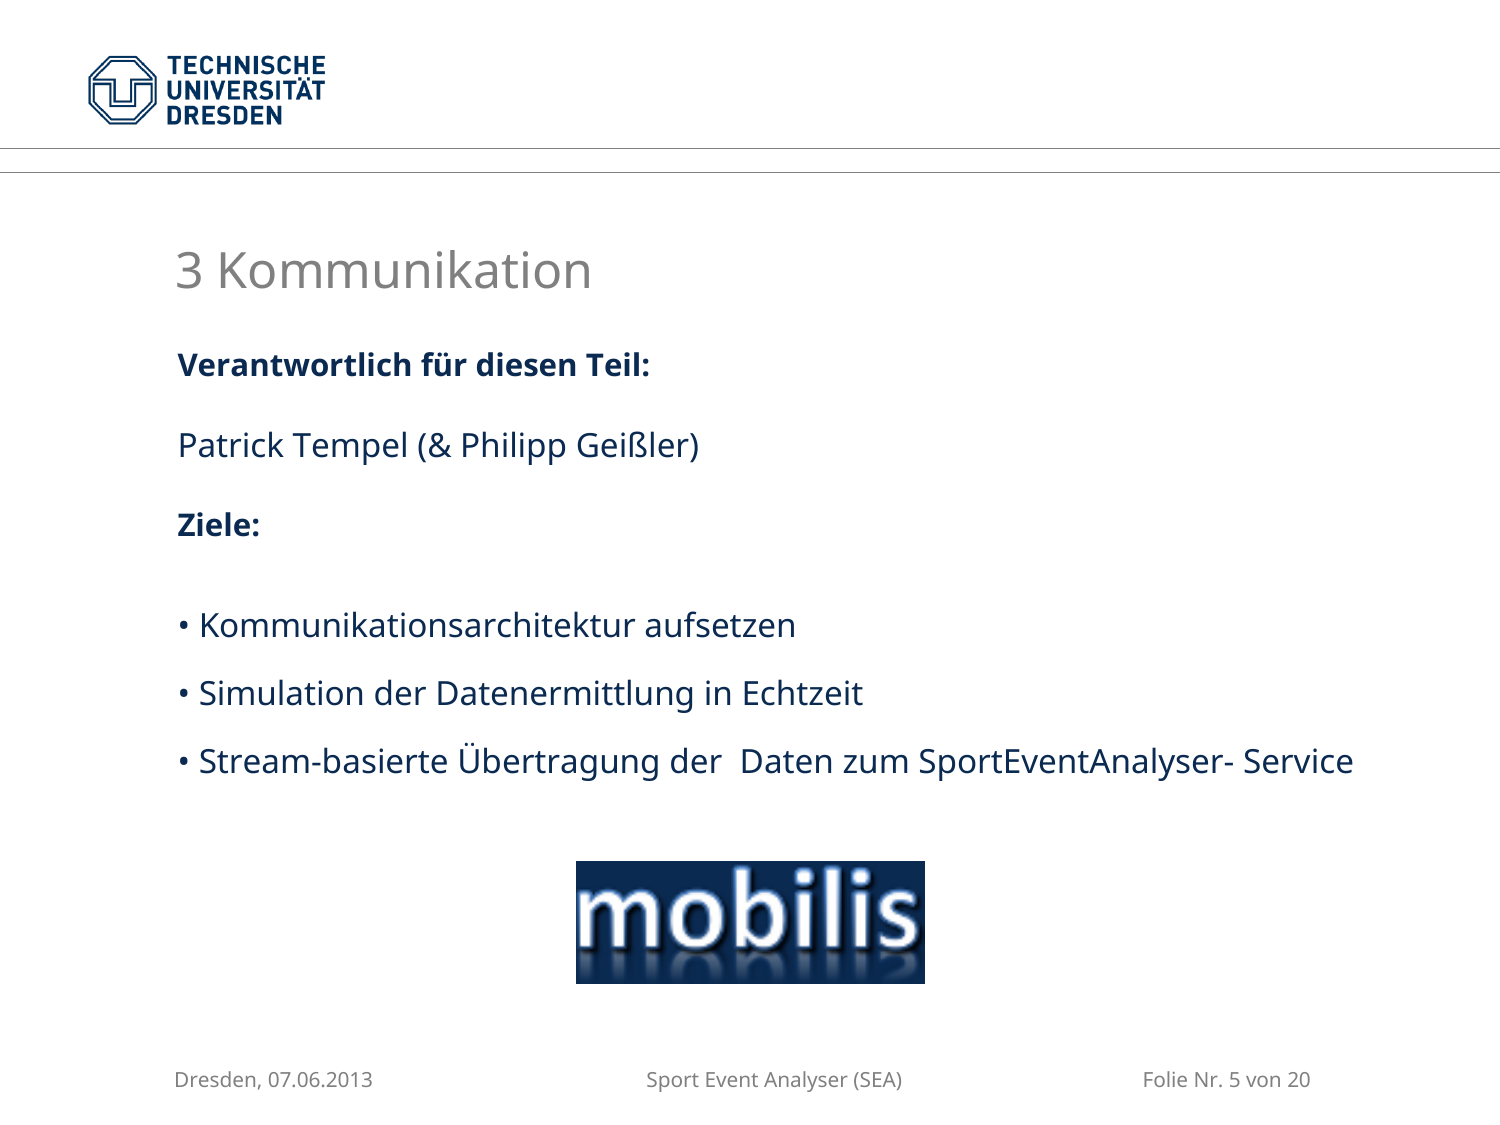

# 3 Kommunikation
Verantwortlich für diesen Teil:
Patrick Tempel (& Philipp Geißler)
Ziele:
 Kommunikationsarchitektur aufsetzen
 Simulation der Datenermittlung in Echtzeit
 Stream-basierte Übertragung der Daten zum SportEventAnalyser- Service
Dresden, 07.06.2013